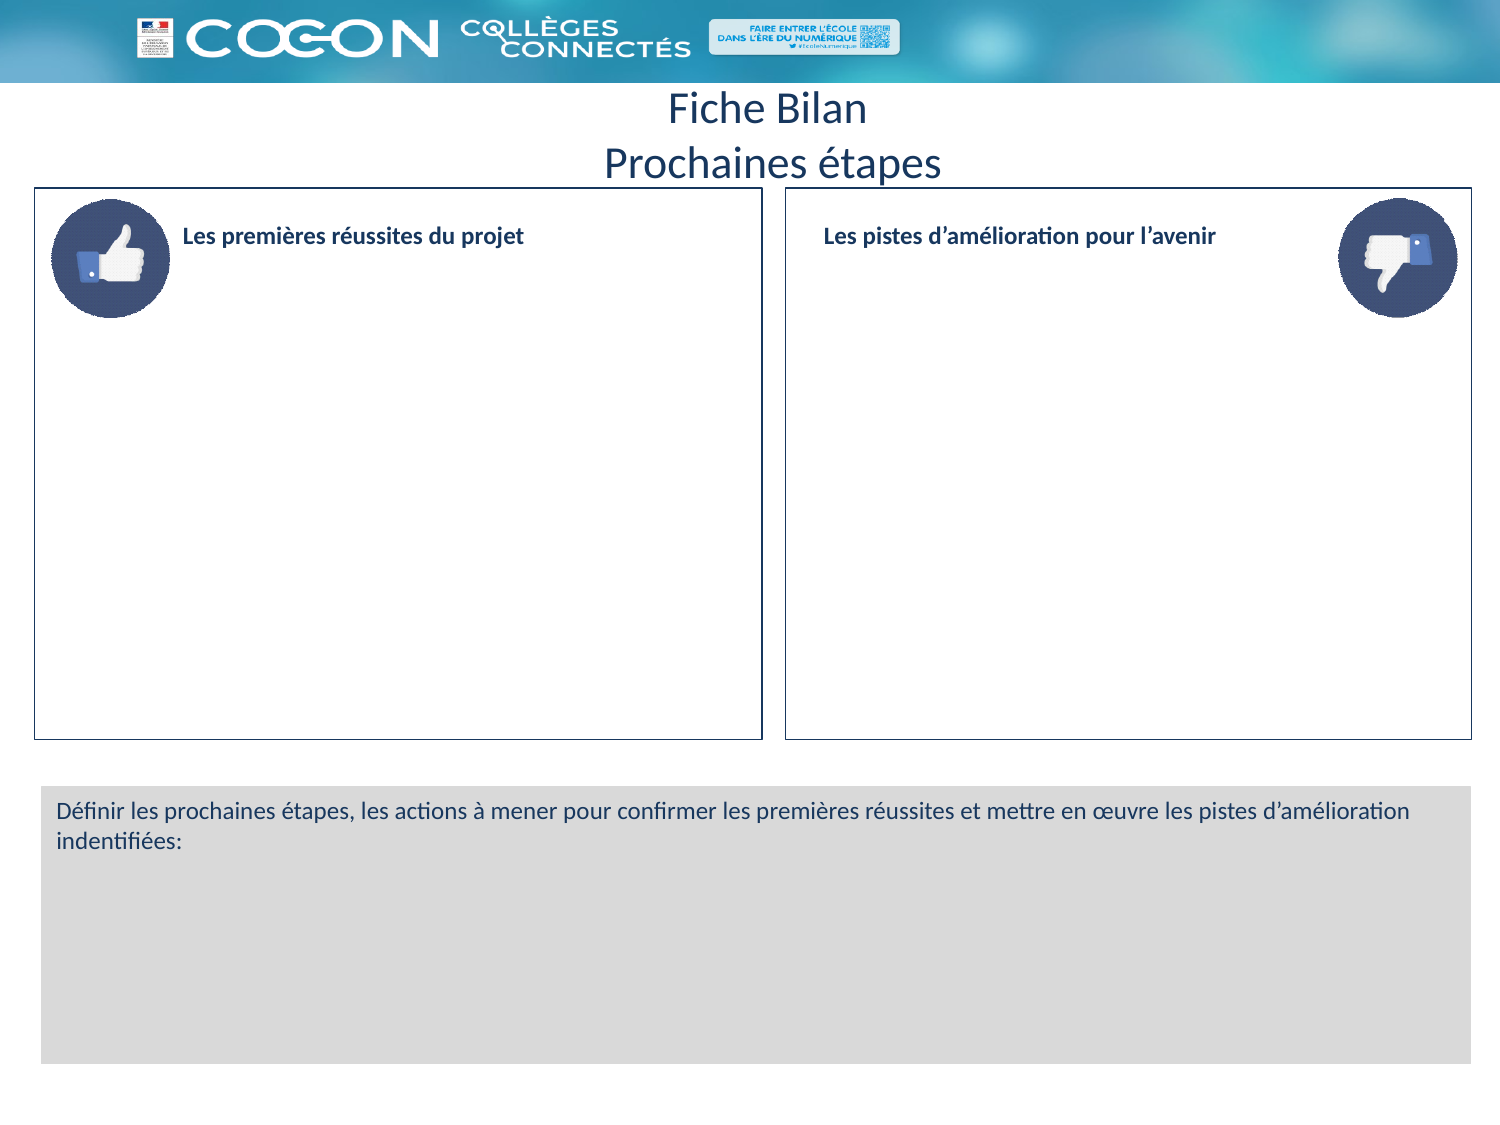

# Fiche Bilan Prochaines étapes
Les premières réussites du projet
Les pistes d’amélioration pour l’avenir
Définir les prochaines étapes, les actions à mener pour confirmer les premières réussites et mettre en œuvre les pistes d’amélioration indentifiées: